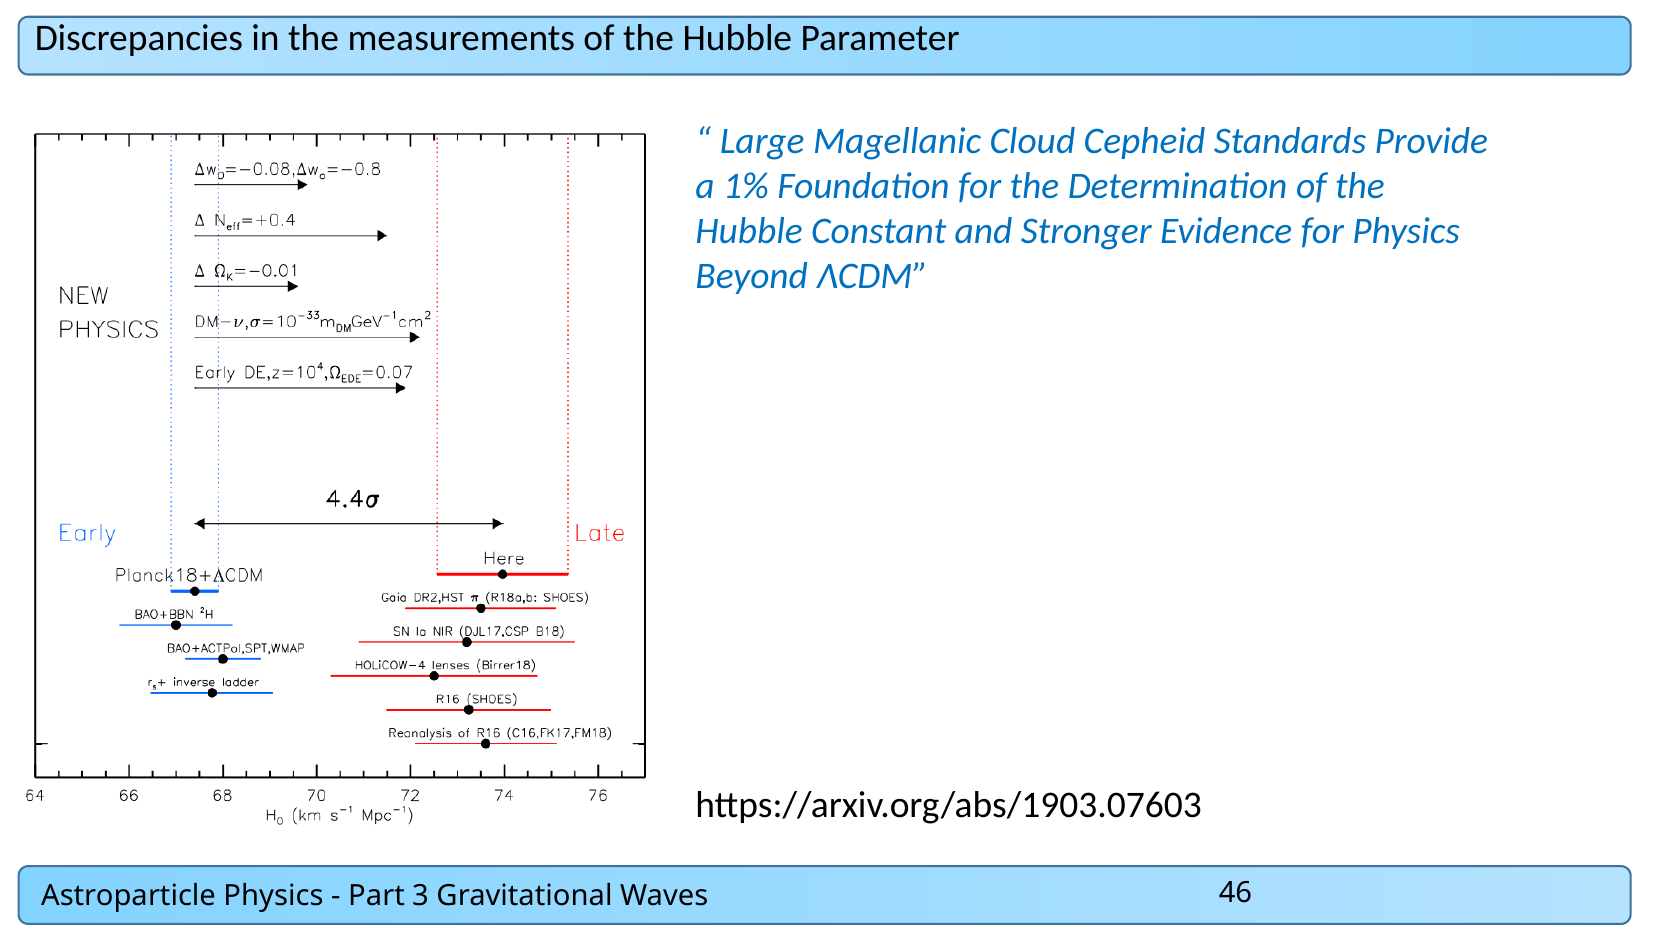

Discrepancies in the measurements of the Hubble Parameter
“ Large Magellanic Cloud Cepheid Standards Provide a 1% Foundation for the Determination of the Hubble Constant and Stronger Evidence for Physics Beyond ΛCDM”
https://arxiv.org/abs/1903.07603
Astroparticle Physics - Part 3 Gravitational Waves